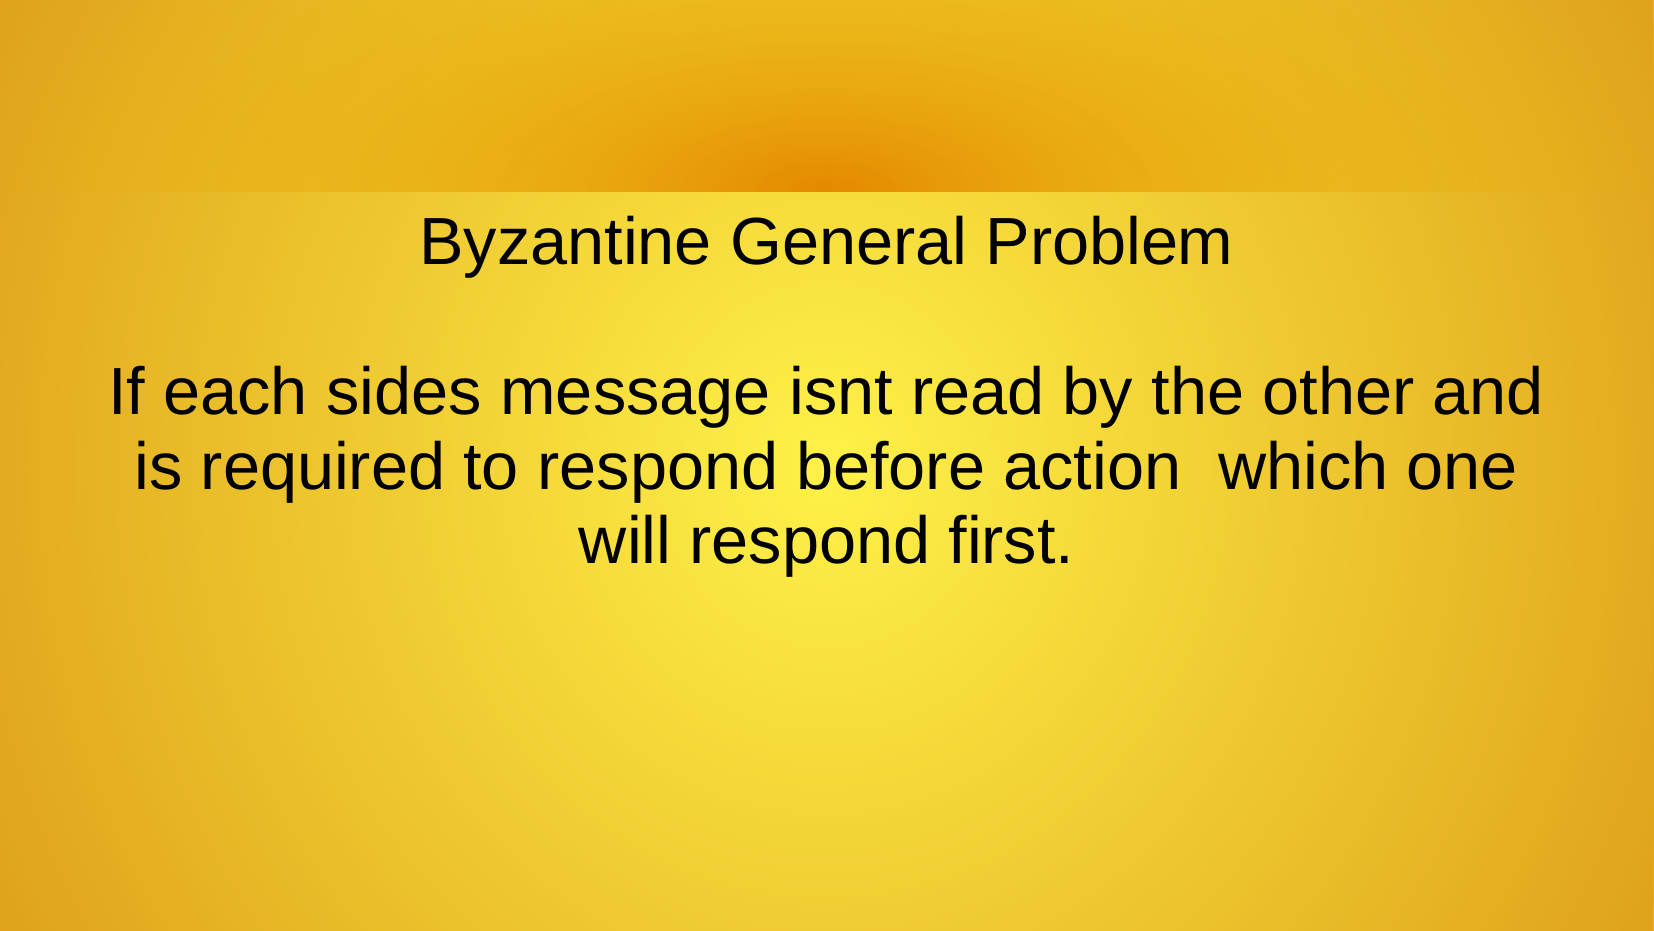

# Byzantine General Problem
If each sides message isnt read by the other and is required to respond before action which one will respond first.